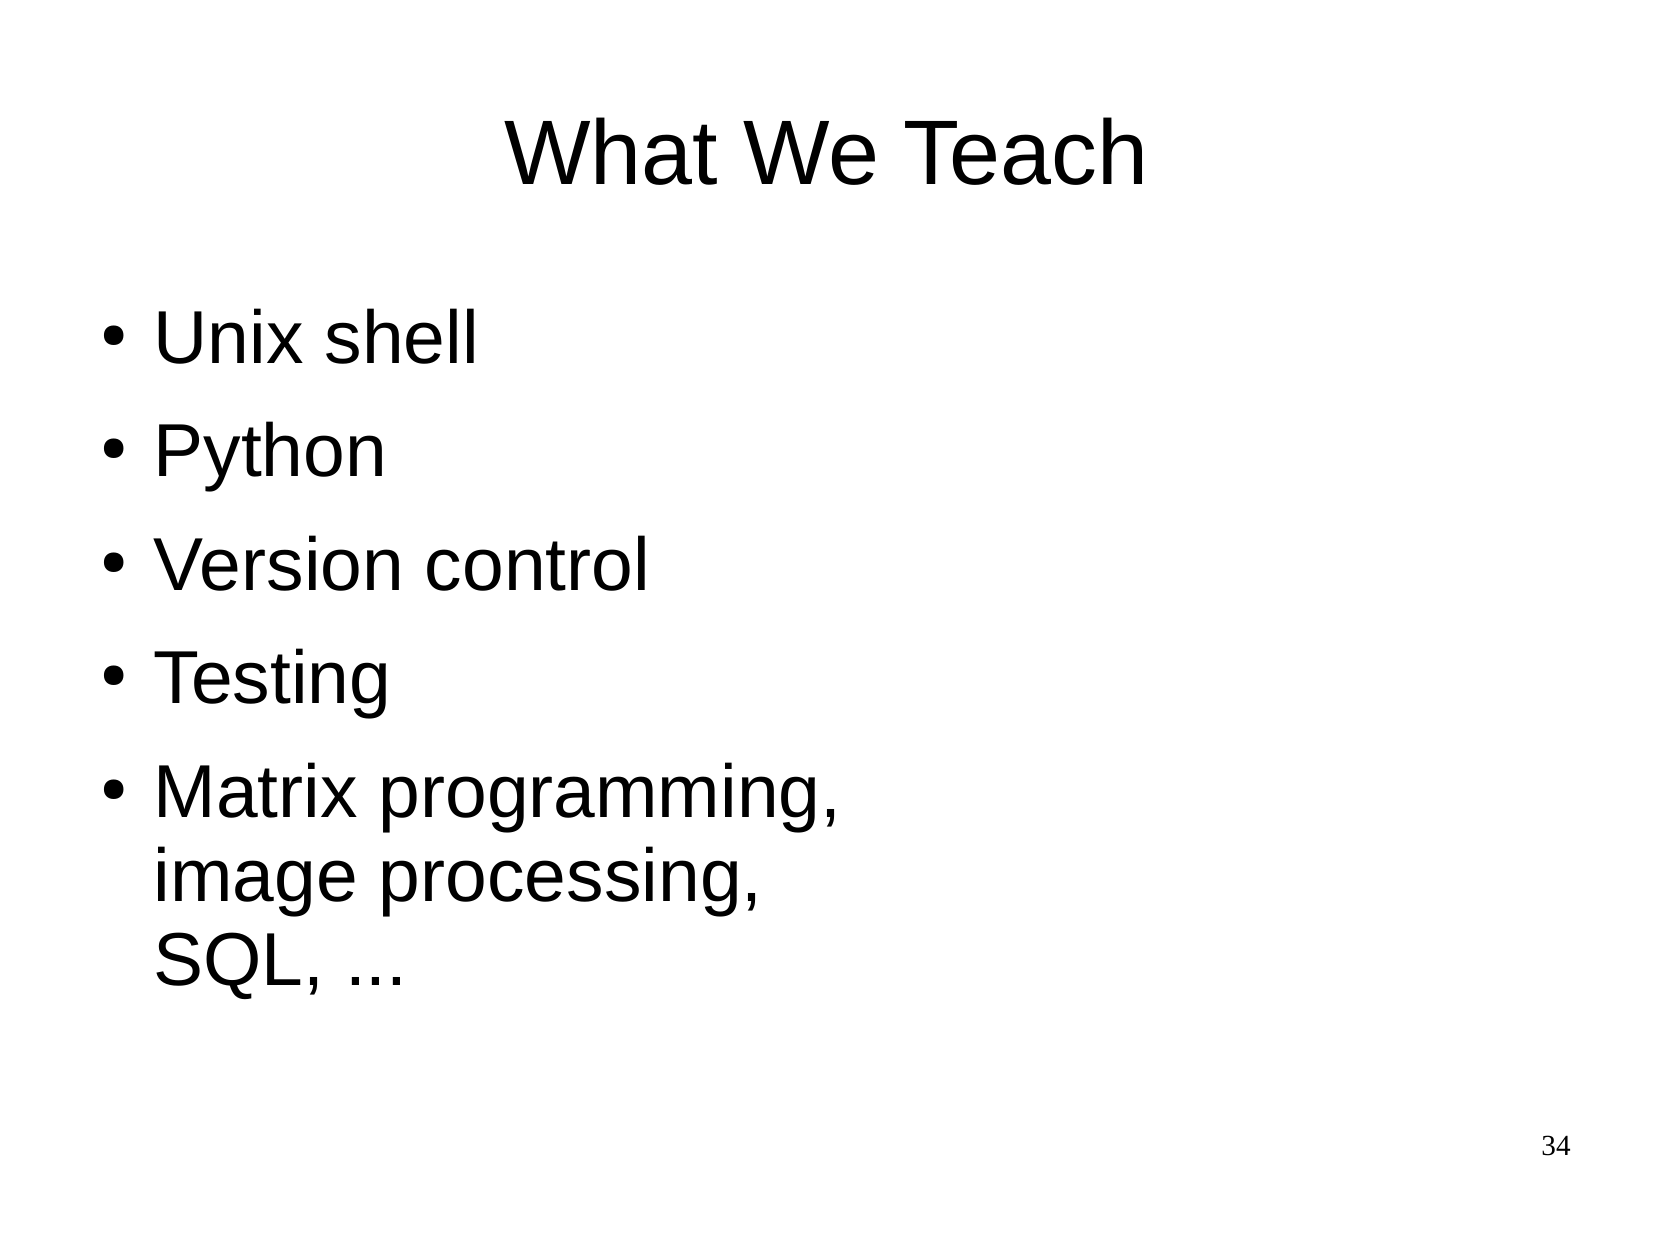

# What We Teach
Unix shell
Python
Version control
Testing
Matrix programming, image processing, SQL, ...
34